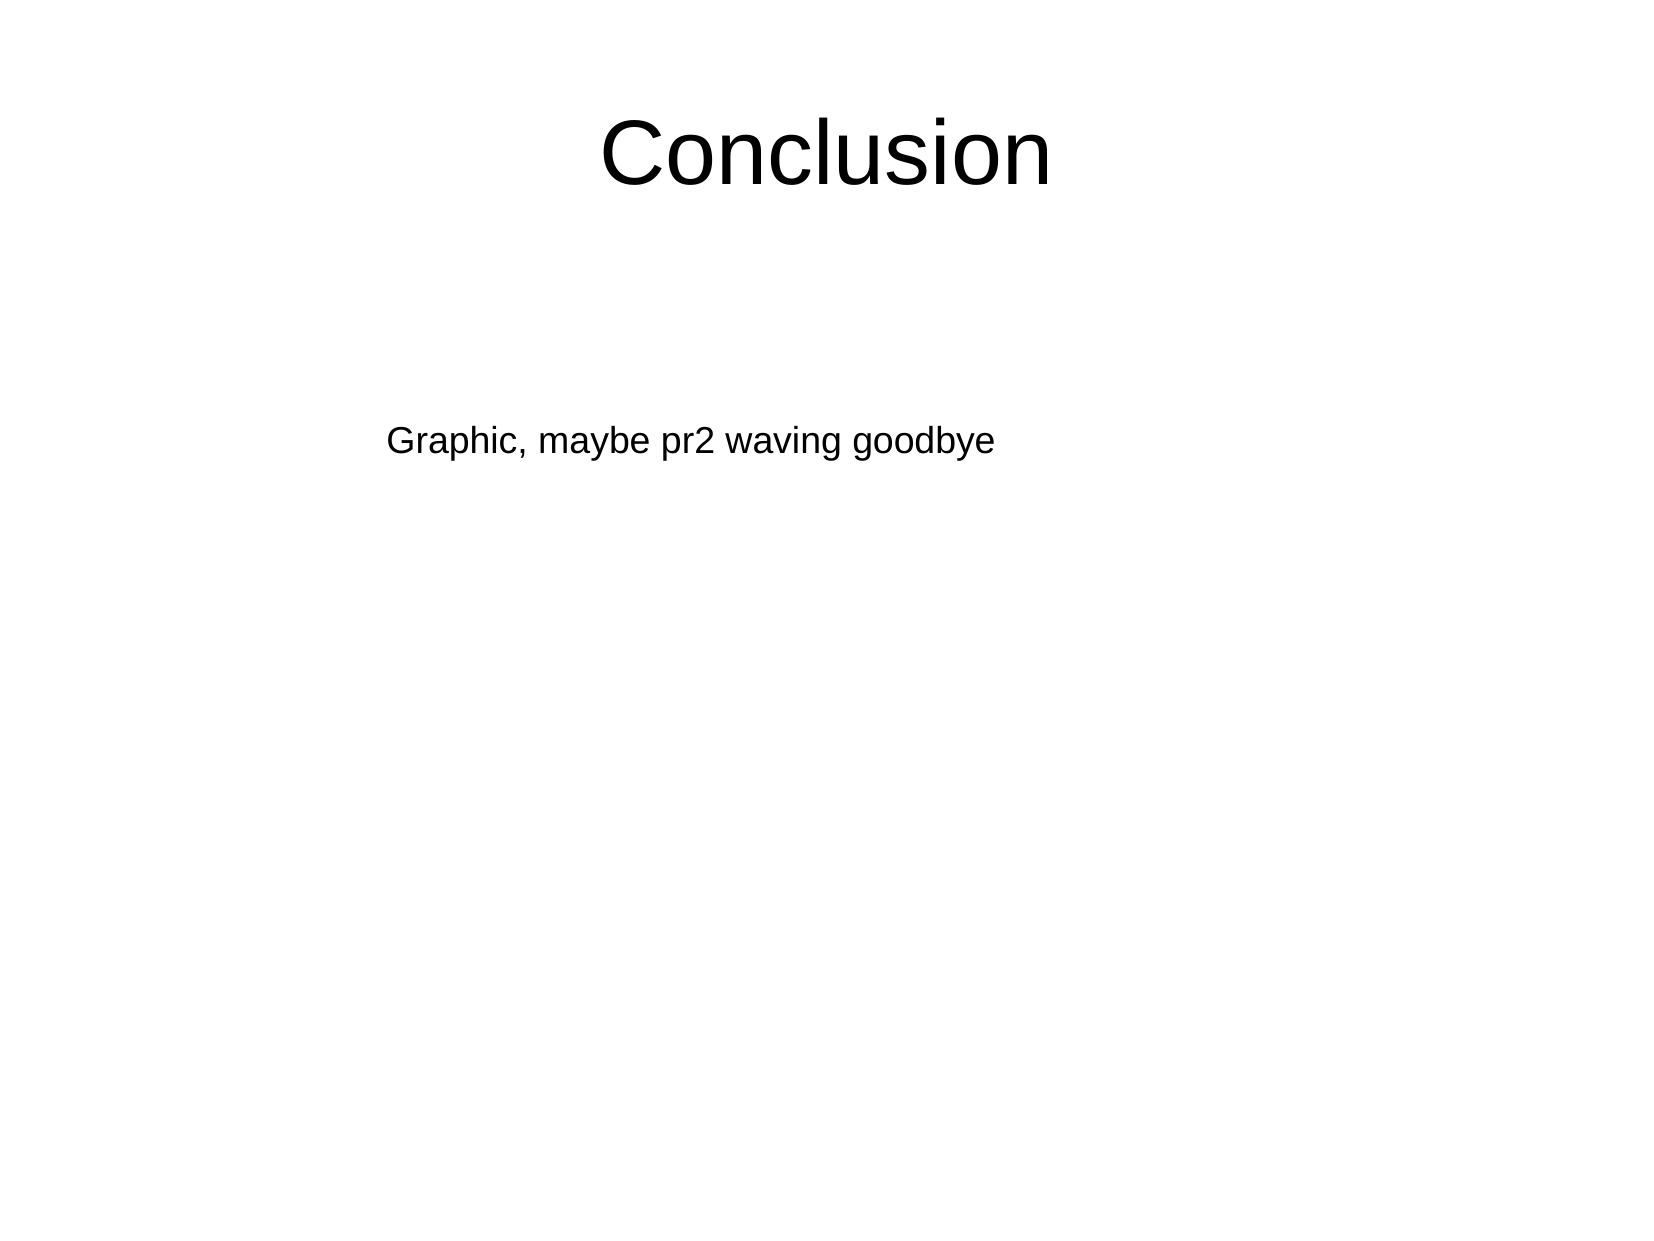

# Conclusion
Graphic, maybe pr2 waving goodbye